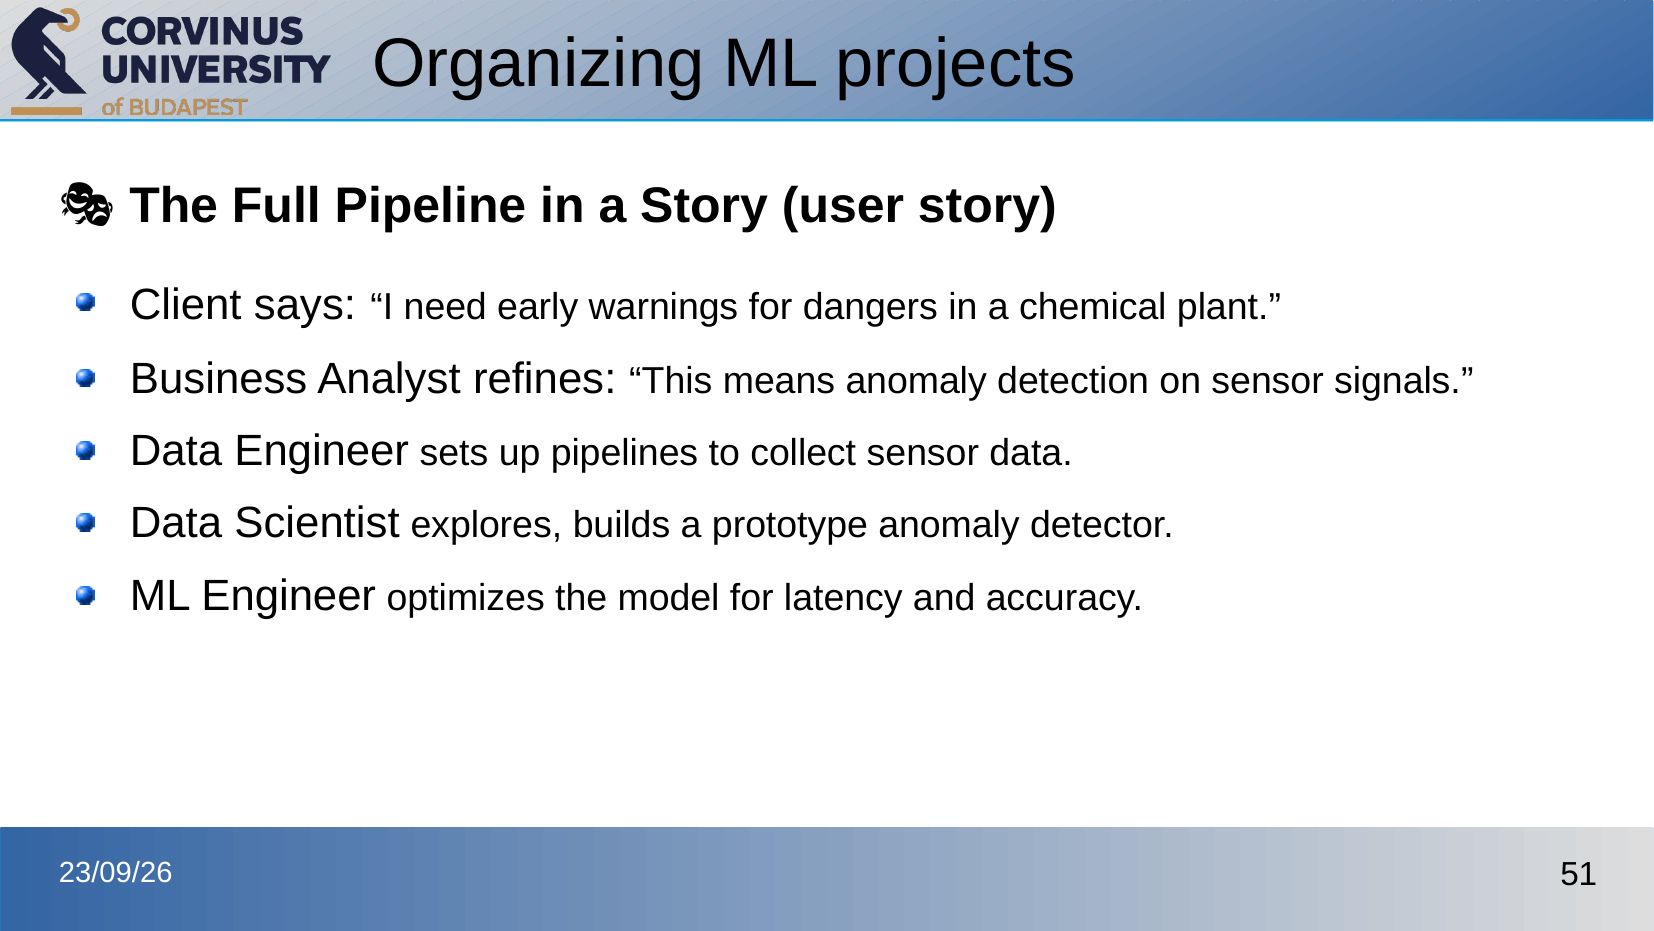

# Organizing ML projects
🎭 The Full Pipeline in a Story (user story)
Client says: “I need early warnings for dangers in a chemical plant.”
Business Analyst refines: “This means anomaly detection on sensor signals.”
Data Engineer sets up pipelines to collect sensor data.
Data Scientist explores, builds a prototype anomaly detector.
ML Engineer optimizes the model for latency and accuracy.